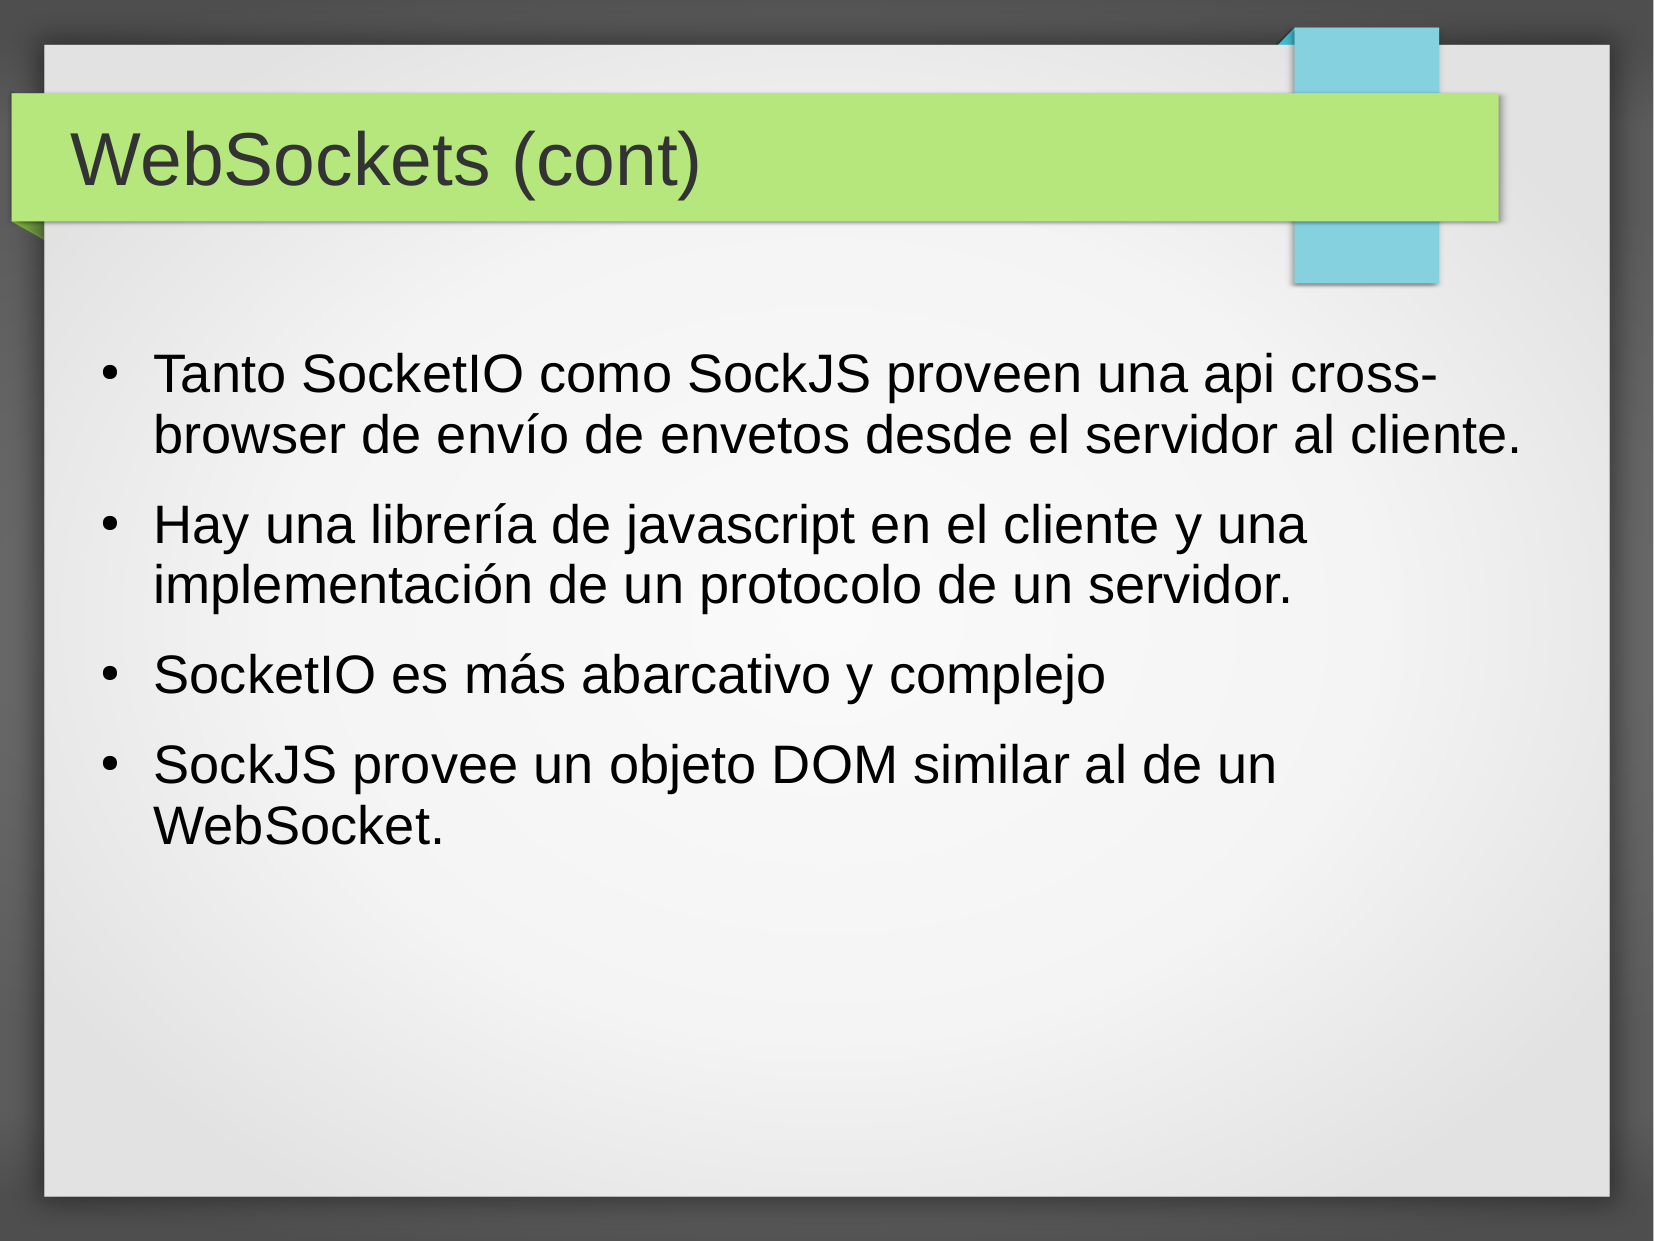

# WebSockets (cont)
Tanto SocketIO como SockJS proveen una api cross-browser de envío de envetos desde el servidor al cliente.
Hay una librería de javascript en el cliente y una implementación de un protocolo de un servidor.
SocketIO es más abarcativo y complejo
SockJS provee un objeto DOM similar al de un WebSocket.